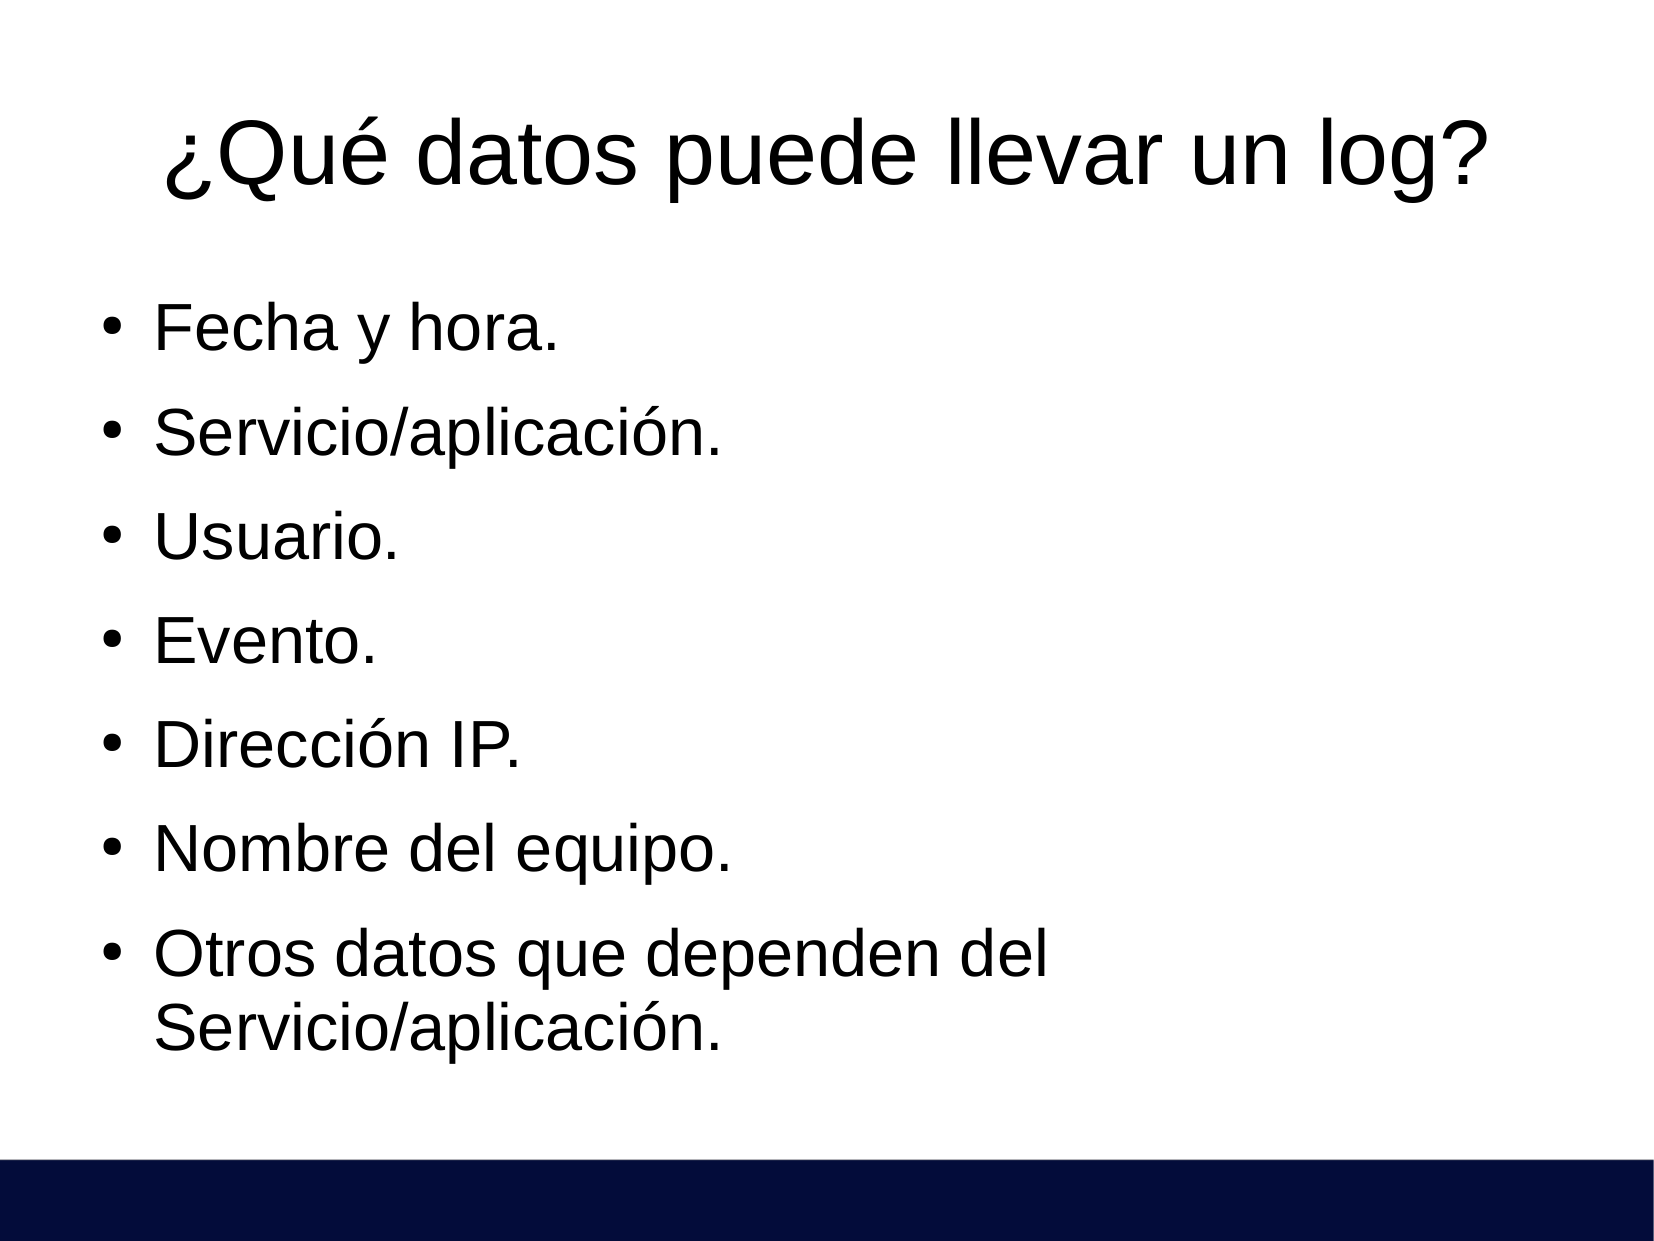

# ¿Qué datos puede llevar un log?
Fecha y hora.
Servicio/aplicación.
Usuario.
Evento.
Dirección IP.
Nombre del equipo.
Otros datos que dependen del Servicio/aplicación.